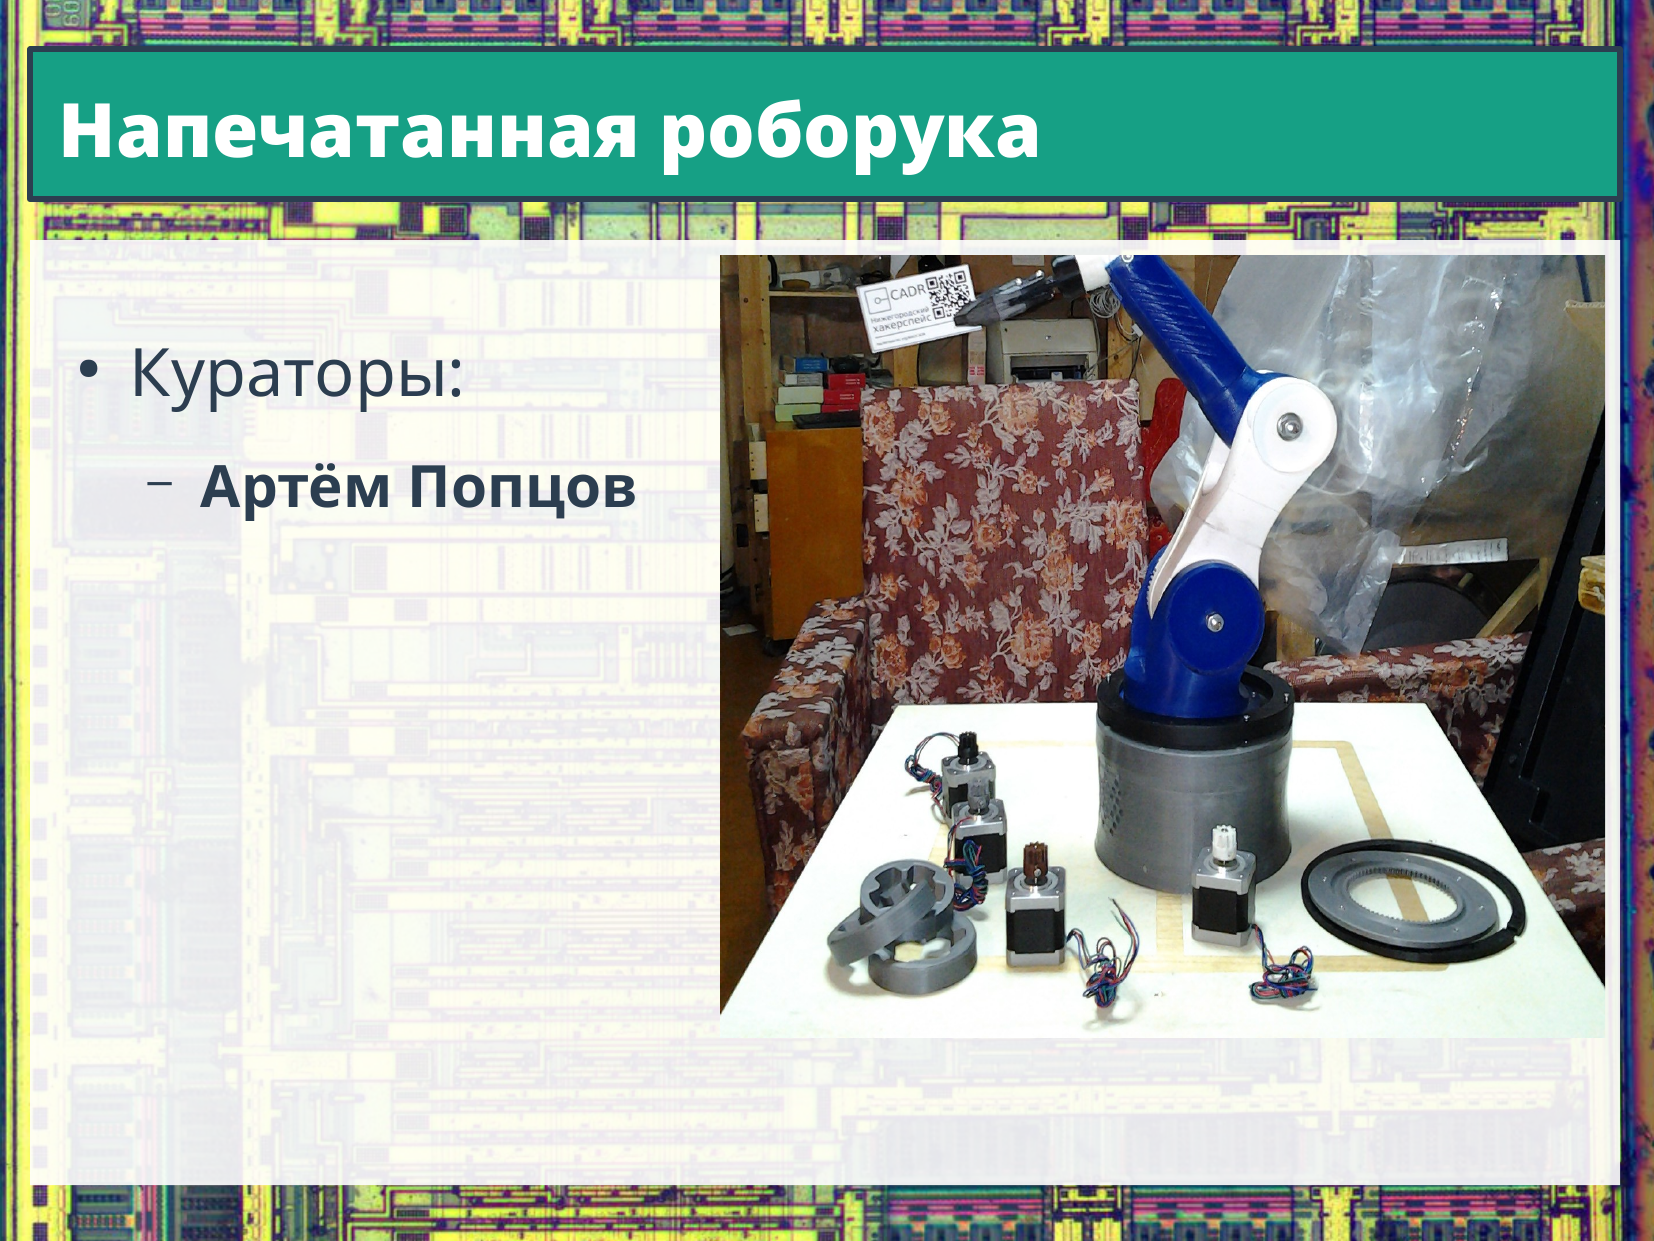

# Напечатанная роборука
Кураторы:
Артём Попцов
22